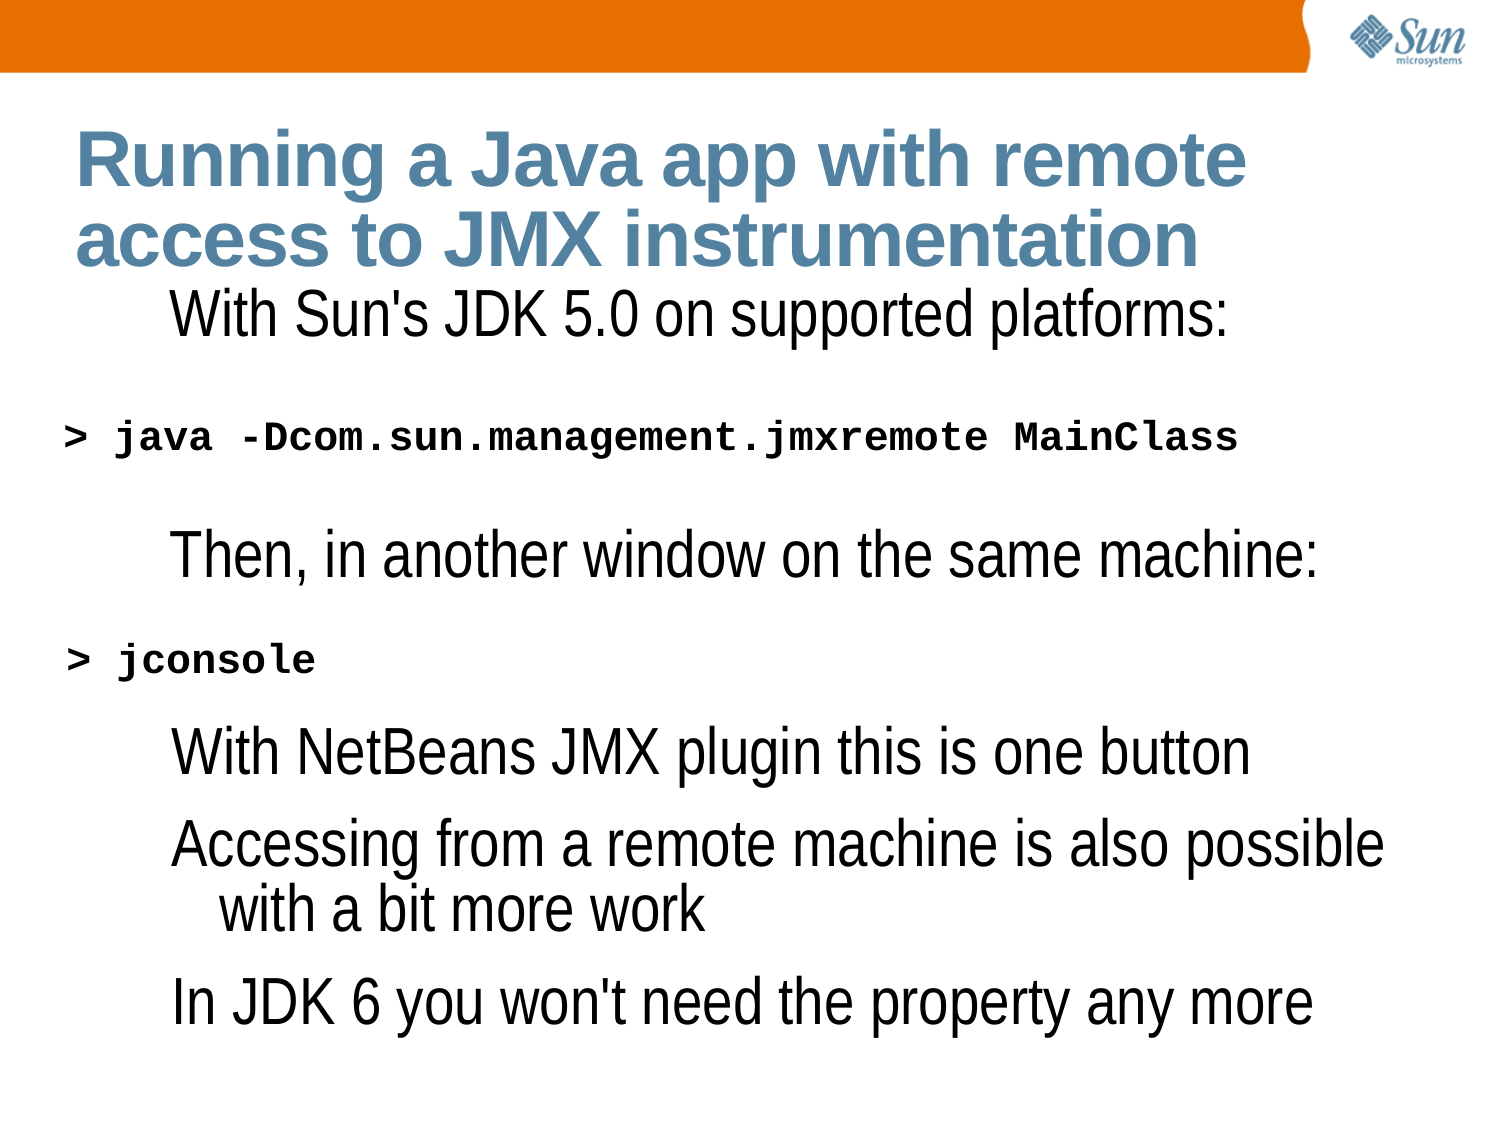

# Running a Java app with remote access to JMX instrumentation
With Sun's JDK 5.0 on supported platforms:
> java -Dcom.sun.management.jmxremote MainClass
Then, in another window on the same machine:
> jconsole
With NetBeans JMX plugin this is one button
Accessing from a remote machine is also possible with a bit more work
In JDK 6 you won't need the property any more